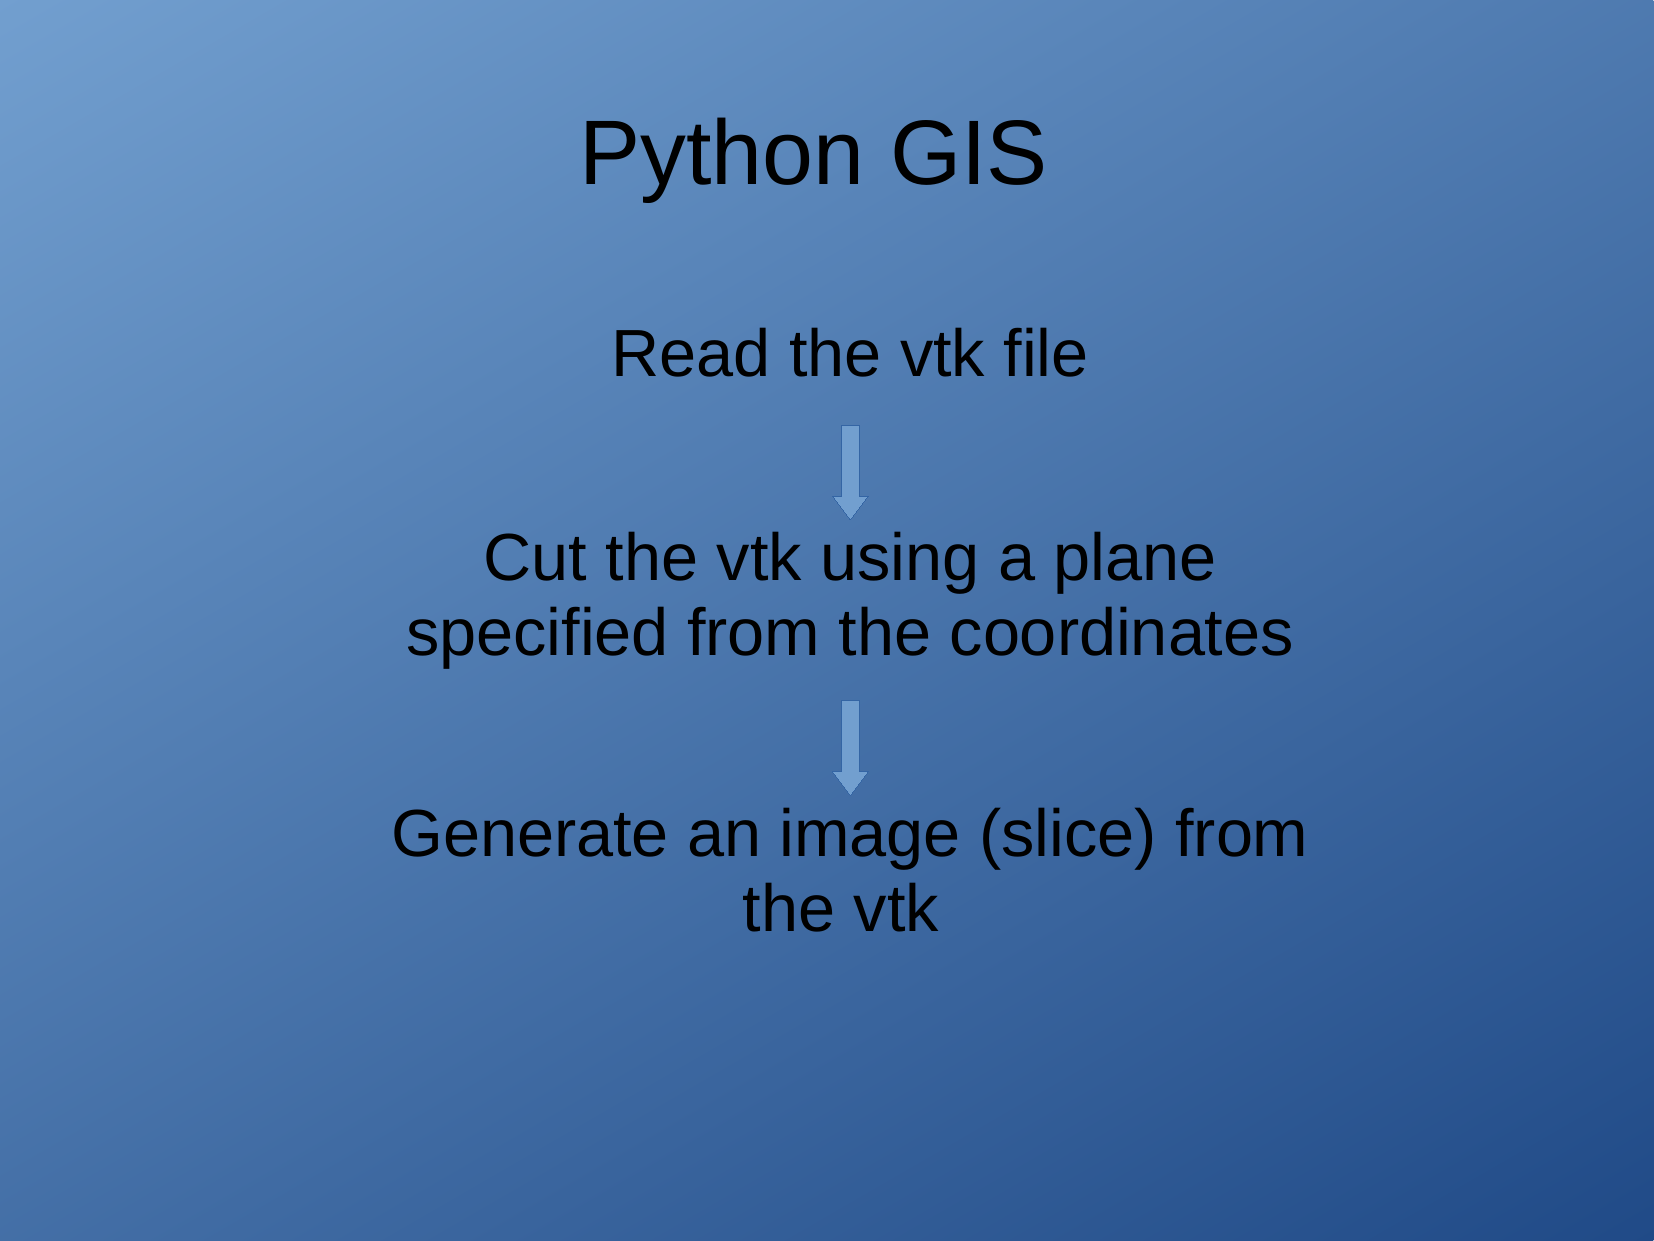

# Python GIS
Read the vtk file
Cut the vtk using a plane specified from the coordinates
Generate an image (slice) from the vtk